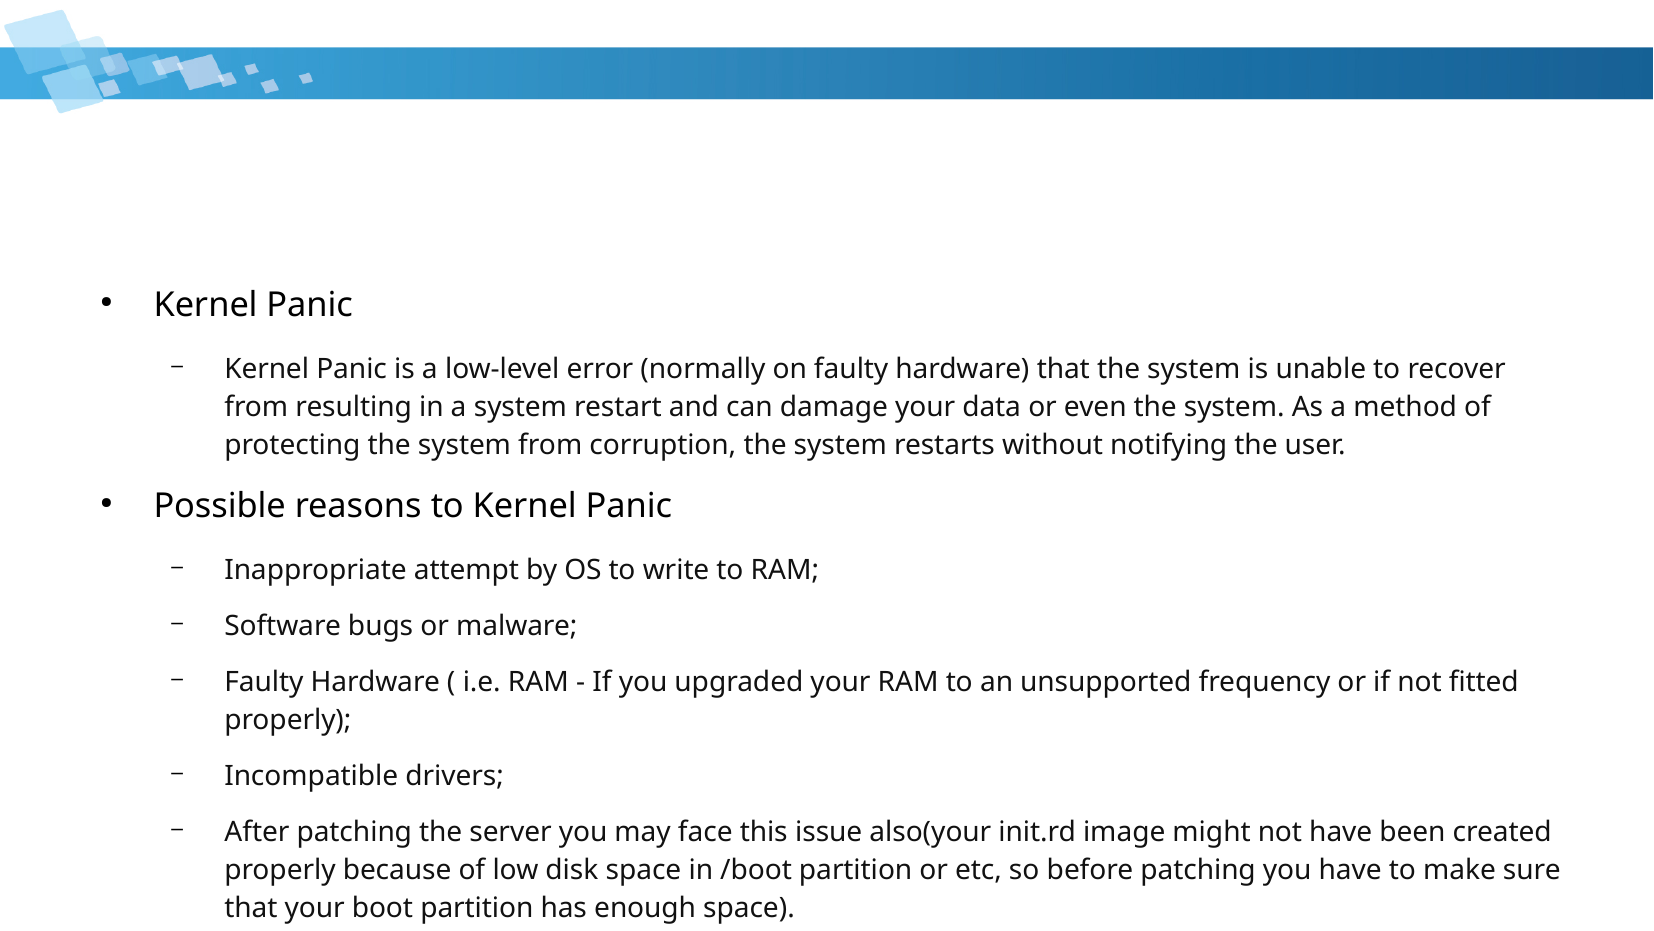

#
Kernel Panic
Kernel Panic is a low-level error (normally on faulty hardware) that the system is unable to recover from resulting in a system restart and can damage your data or even the system. As a method of protecting the system from corruption, the system restarts without notifying the user.
Possible reasons to Kernel Panic
Inappropriate attempt by OS to write to RAM;
Software bugs or malware;
Faulty Hardware ( i.e. RAM - If you upgraded your RAM to an unsupported frequency or if not fitted properly);
Incompatible drivers;
After patching the server you may face this issue also(your init.rd image might not have been created properly because of low disk space in /boot partition or etc, so before patching you have to make sure that your boot partition has enough space).